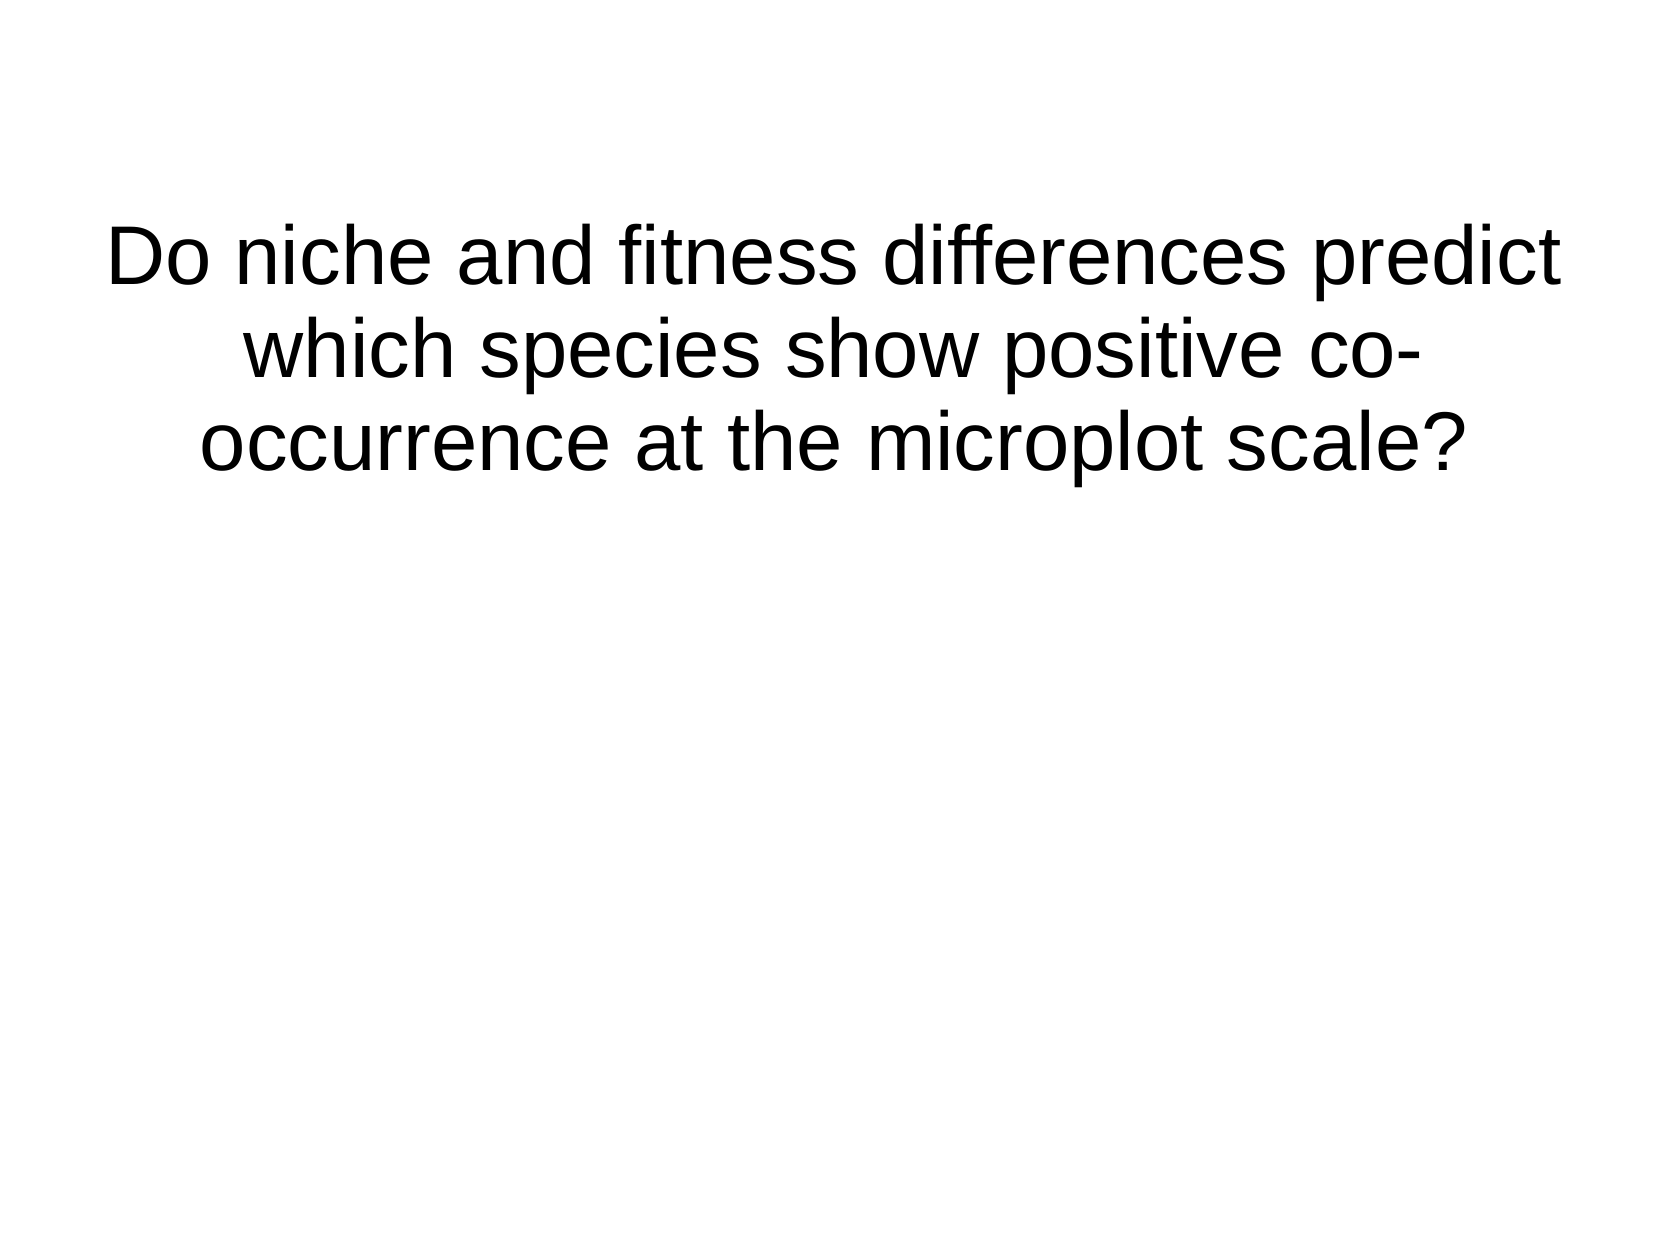

# Do niche and fitness differences predict which species show positive co-occurrence at the microplot scale?